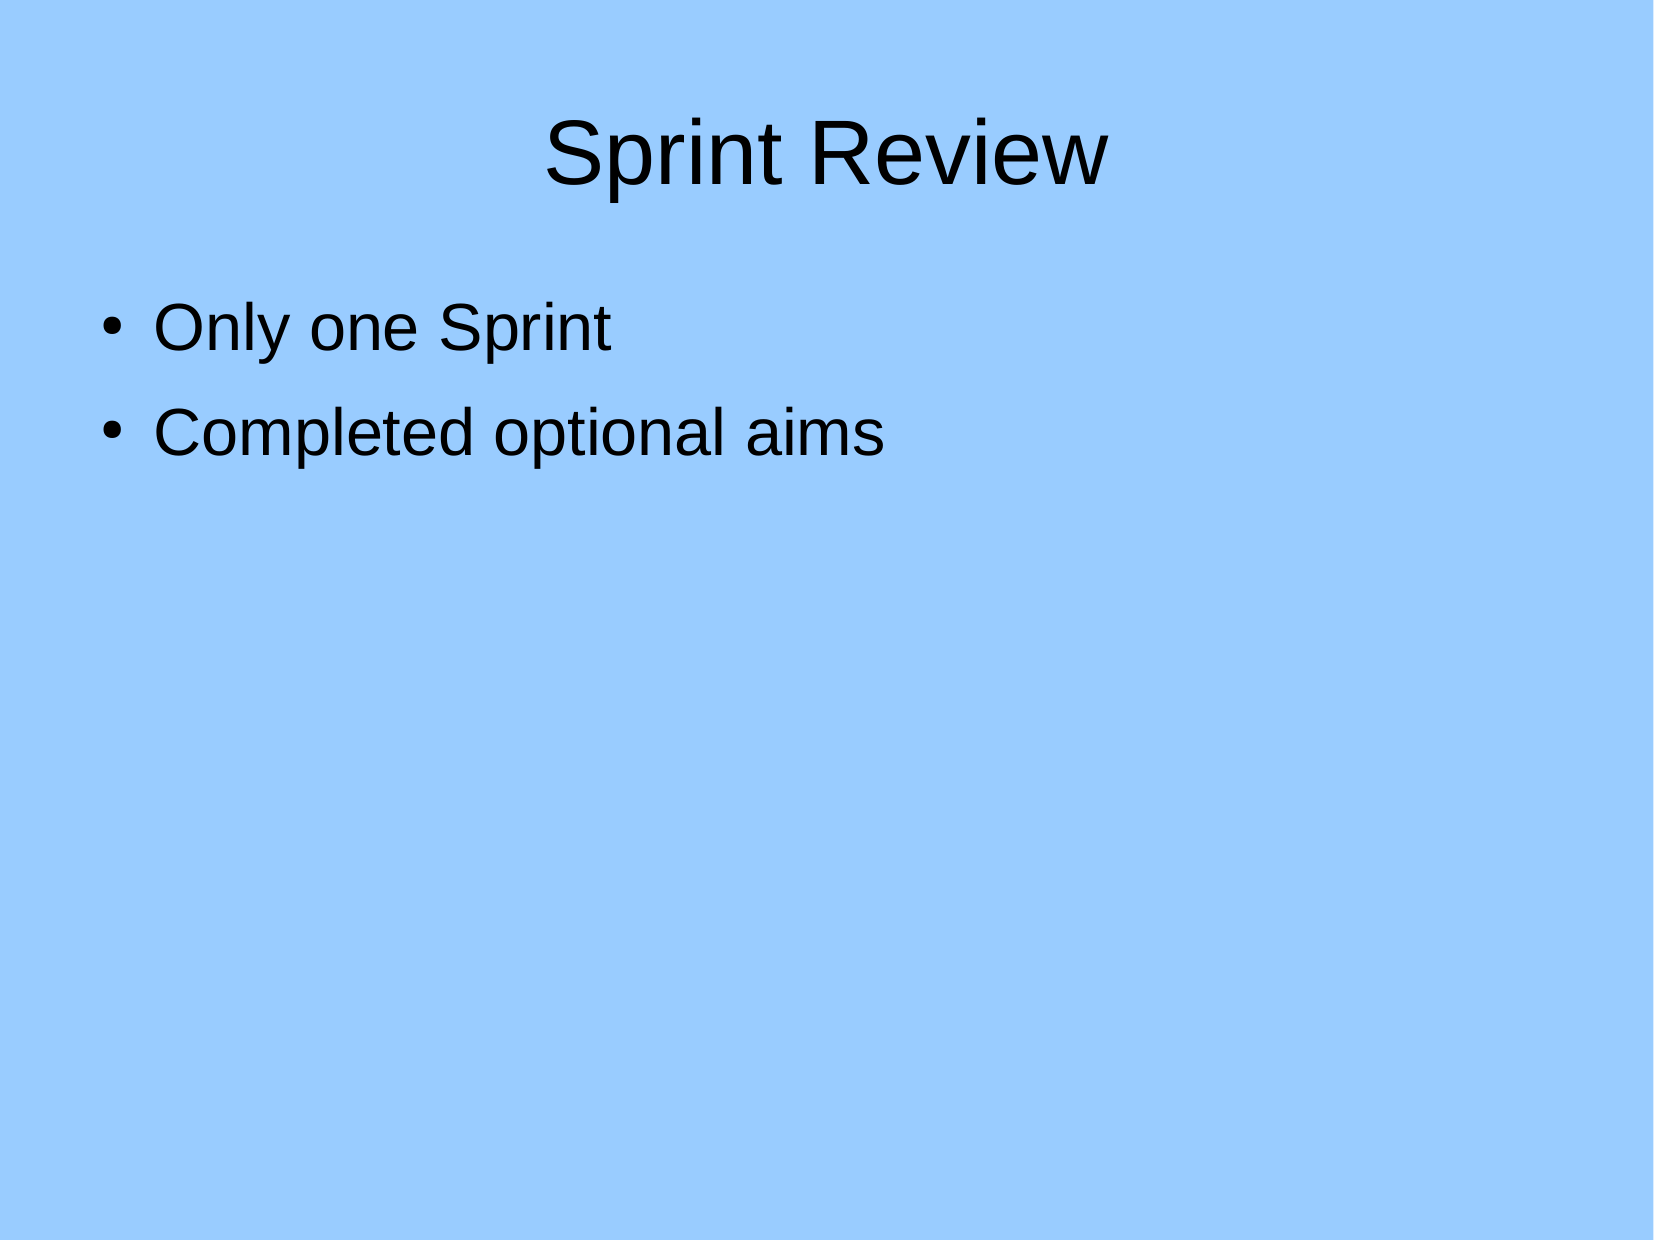

# Sprint Review
Only one Sprint
Completed optional aims